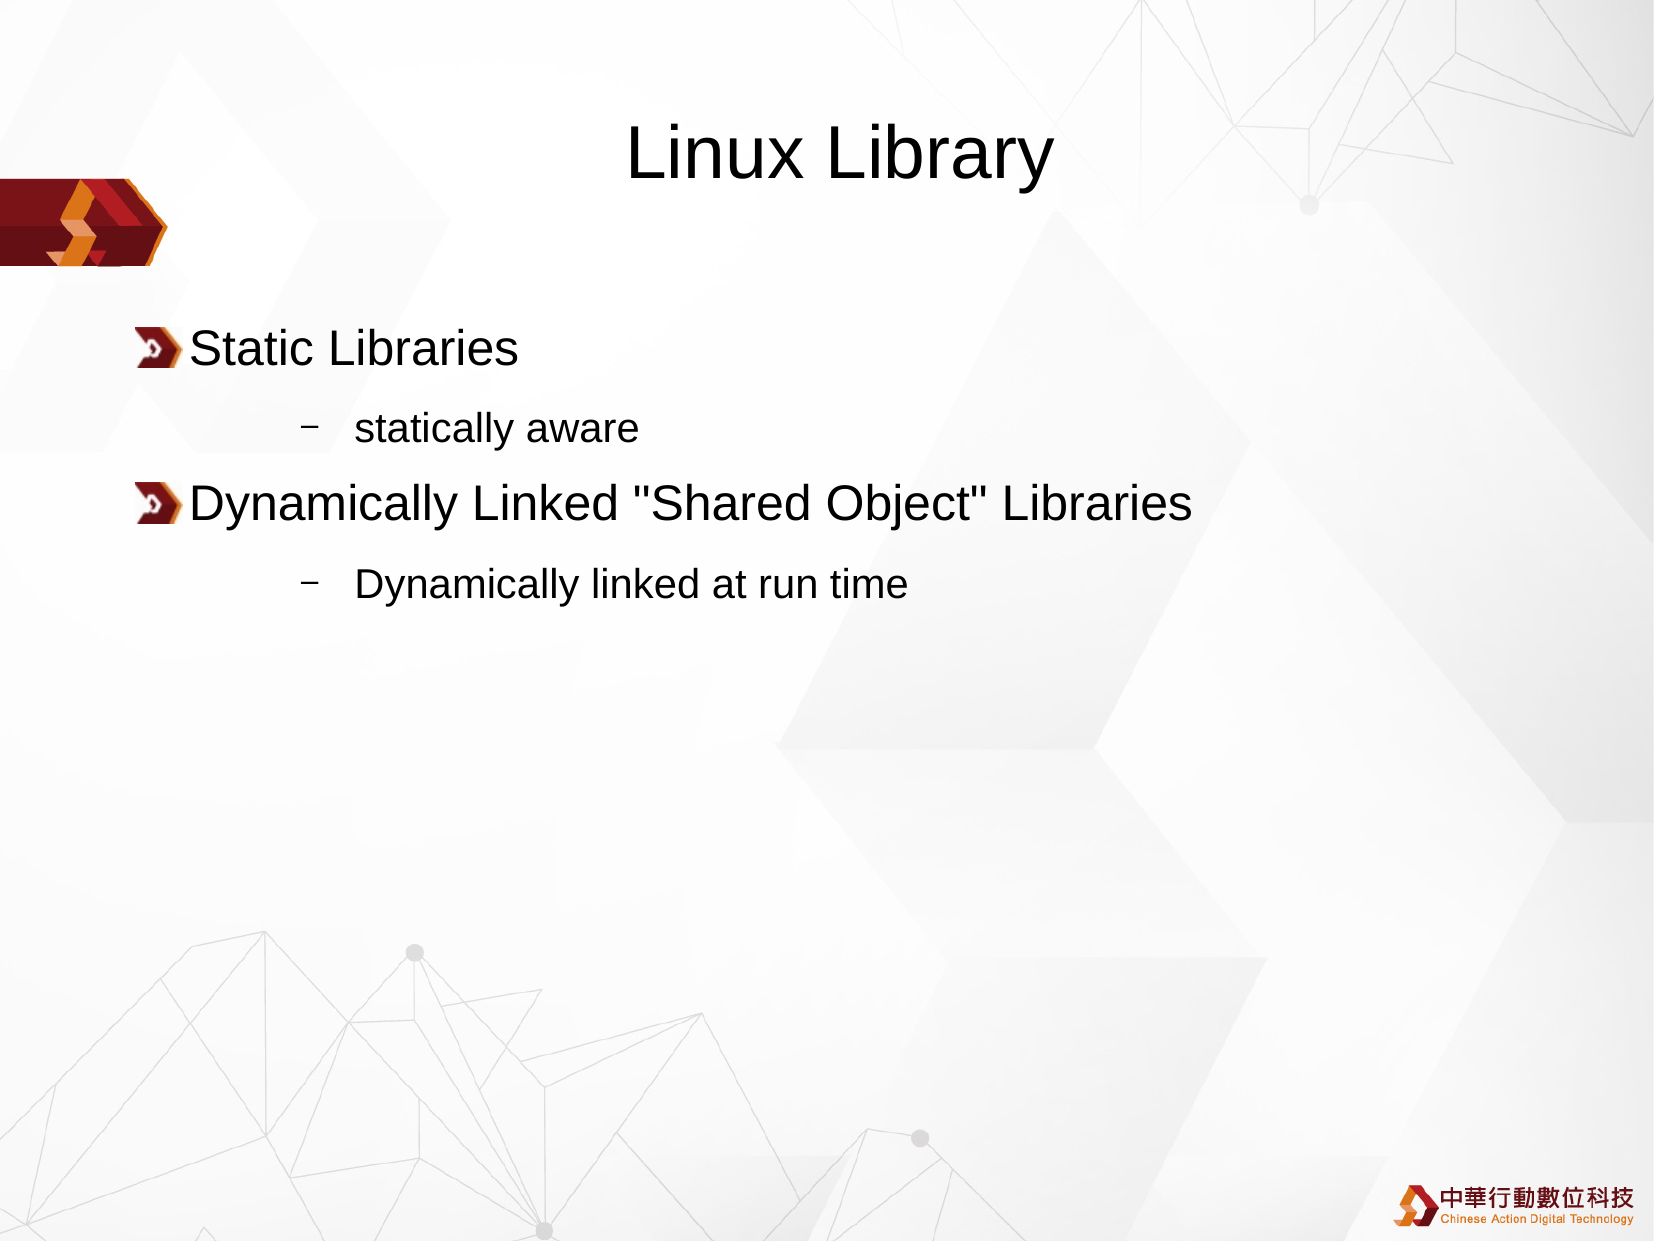

# Linux Library
Static Libraries
statically aware
Dynamically Linked "Shared Object" Libraries
Dynamically linked at run time